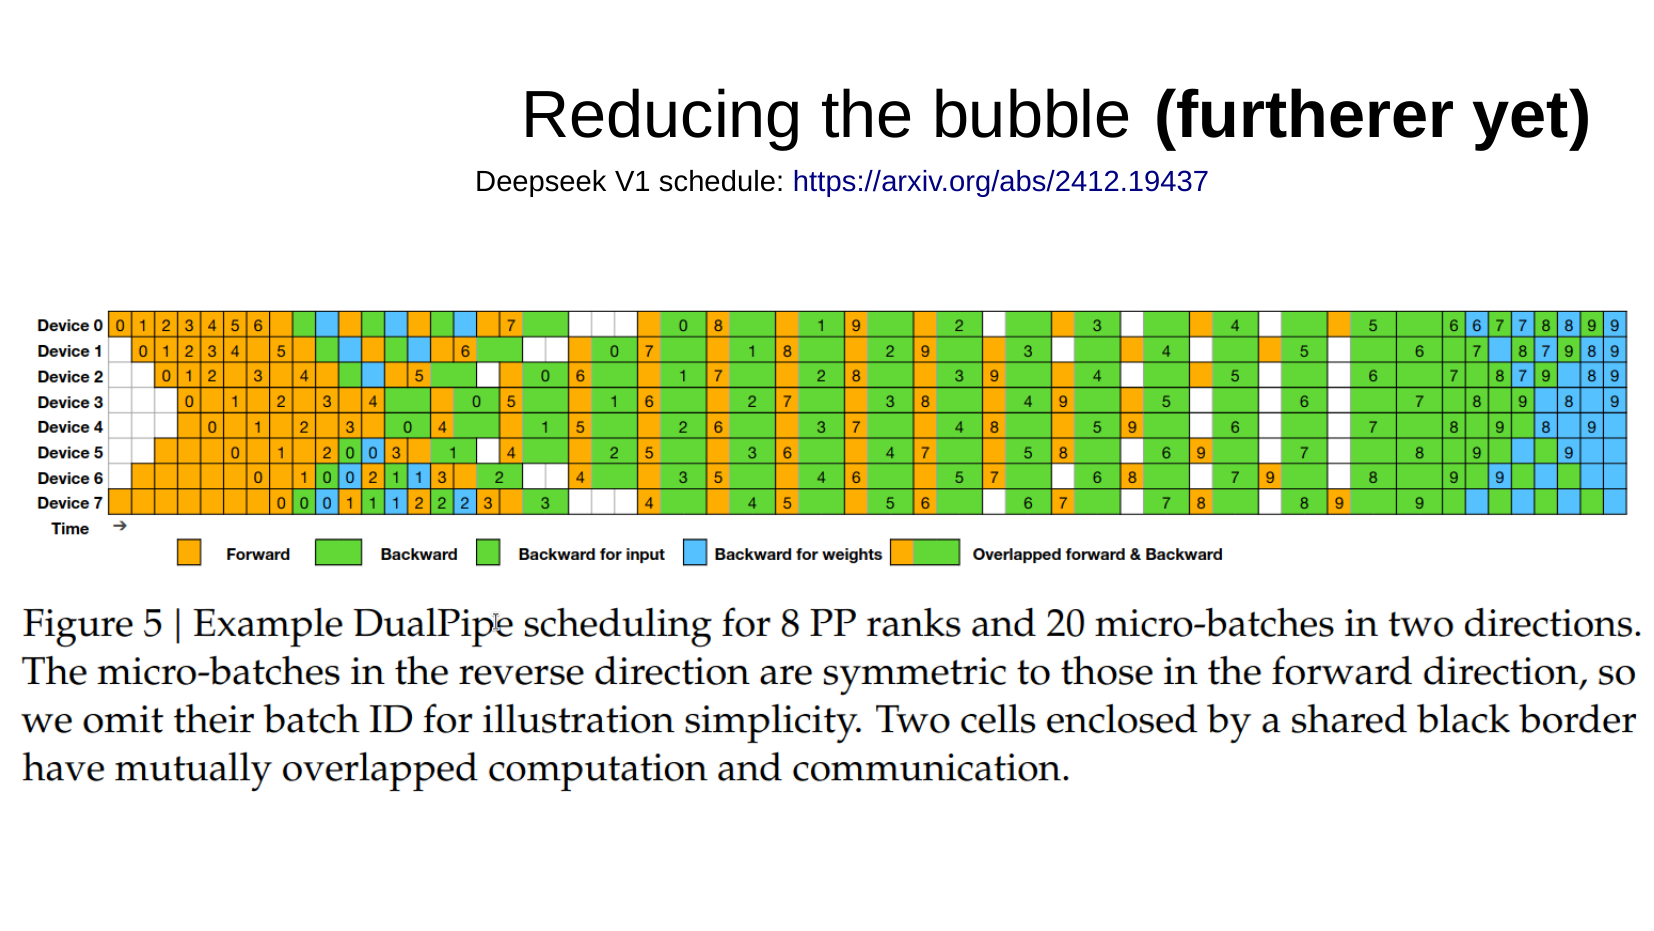

# Reducing the bubble
(furtherer yet)
Deepseek V1 schedule: https://arxiv.org/abs/2412.19437